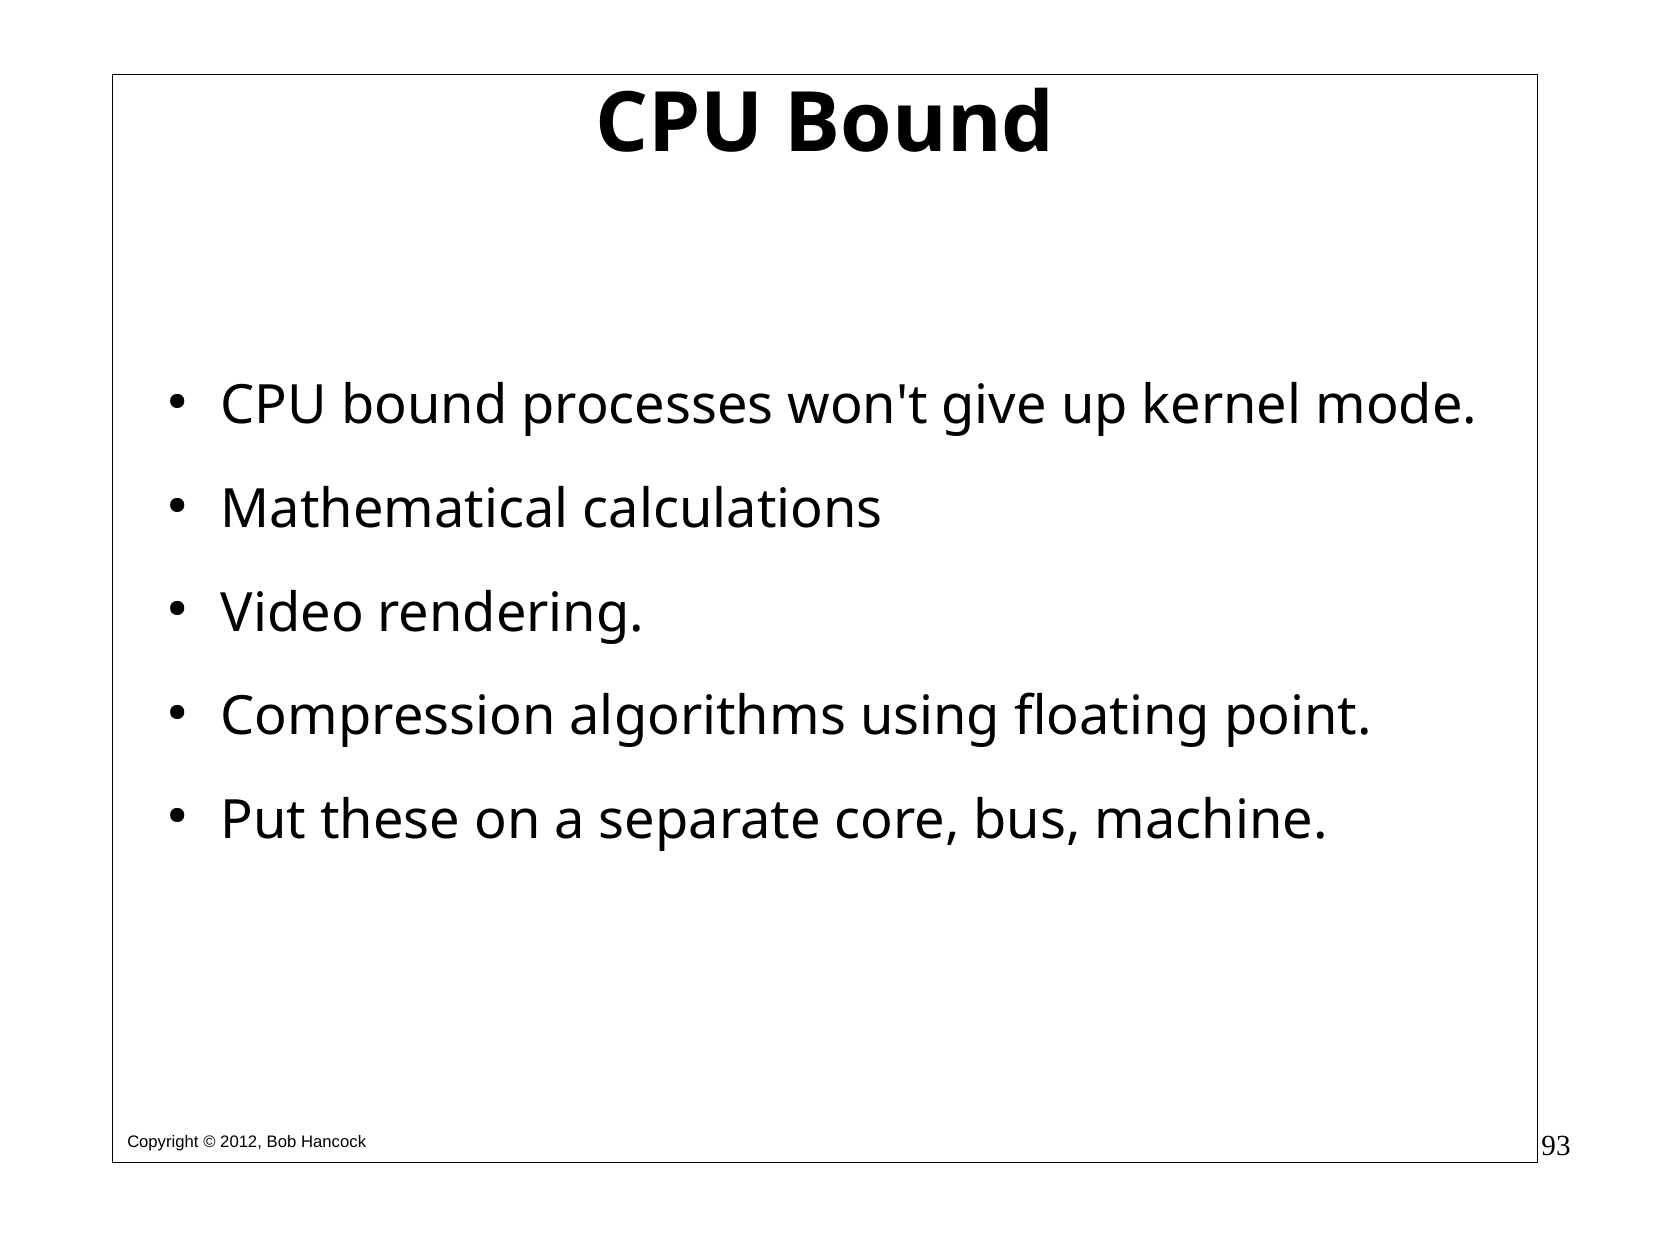

# CPU Bound
CPU bound processes won't give up kernel mode.
Mathematical calculations
Video rendering.
Compression algorithms using floating point.
Put these on a separate core, bus, machine.
Copyright © 2012, Bob Hancock
93